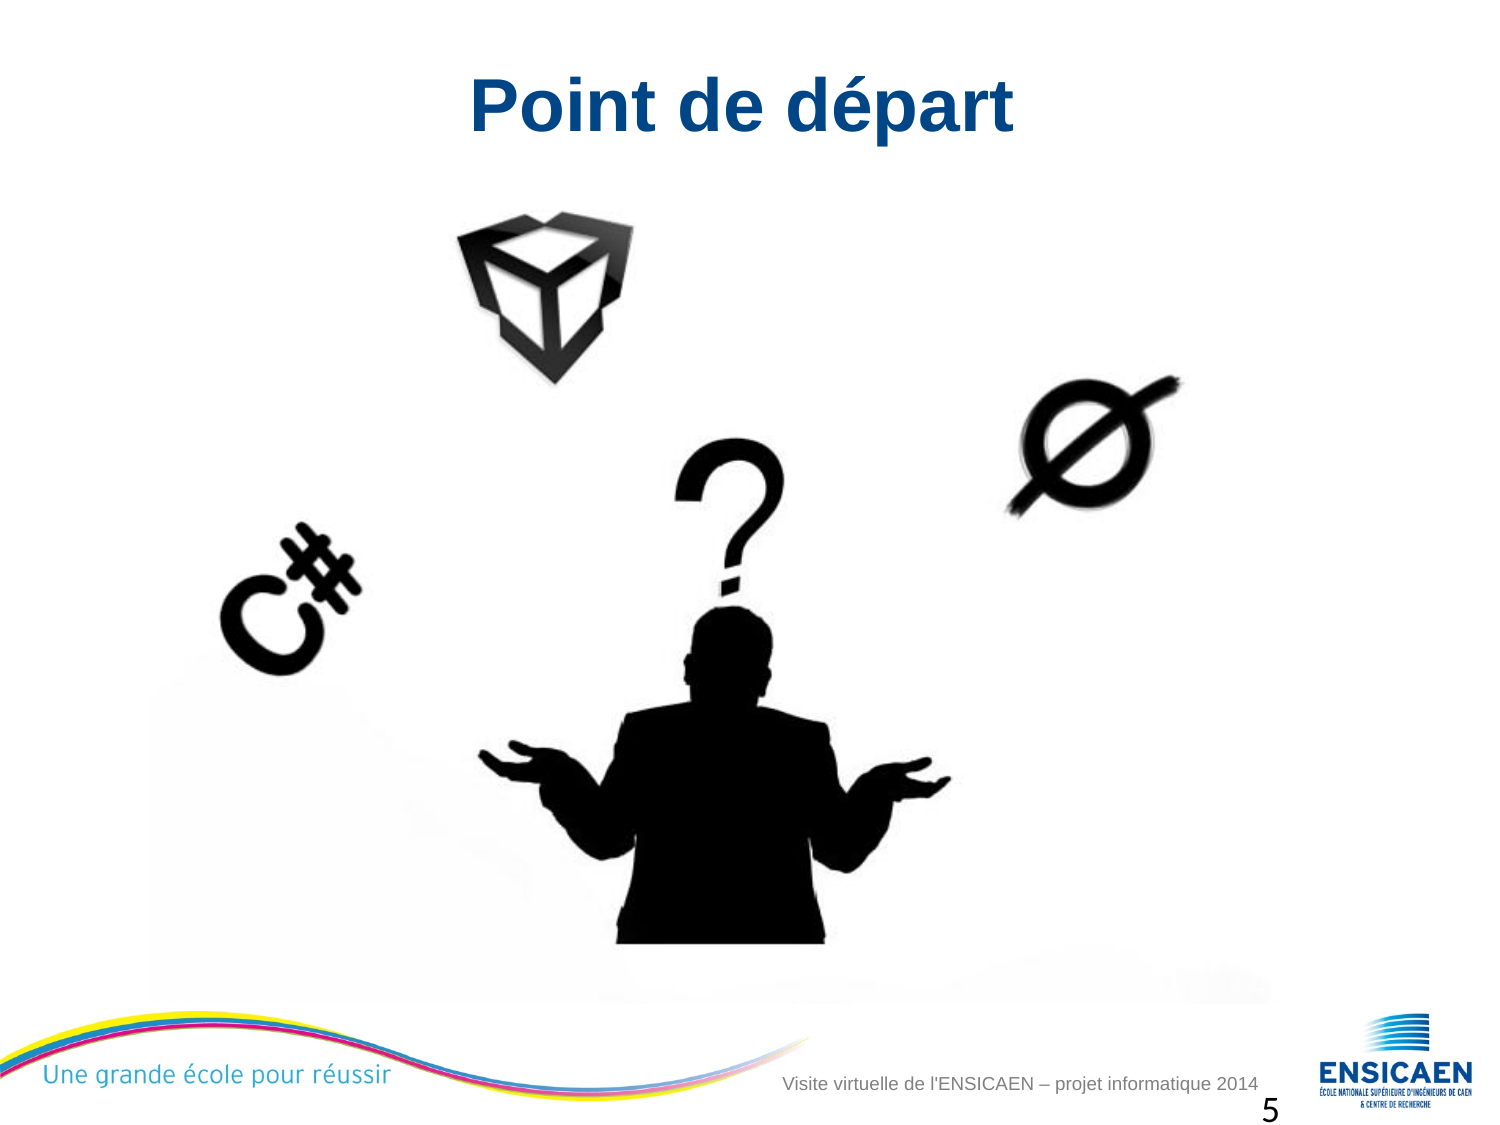

# Point de départ
Visite virtuelle de l'ENSICAEN – projet informatique 2014